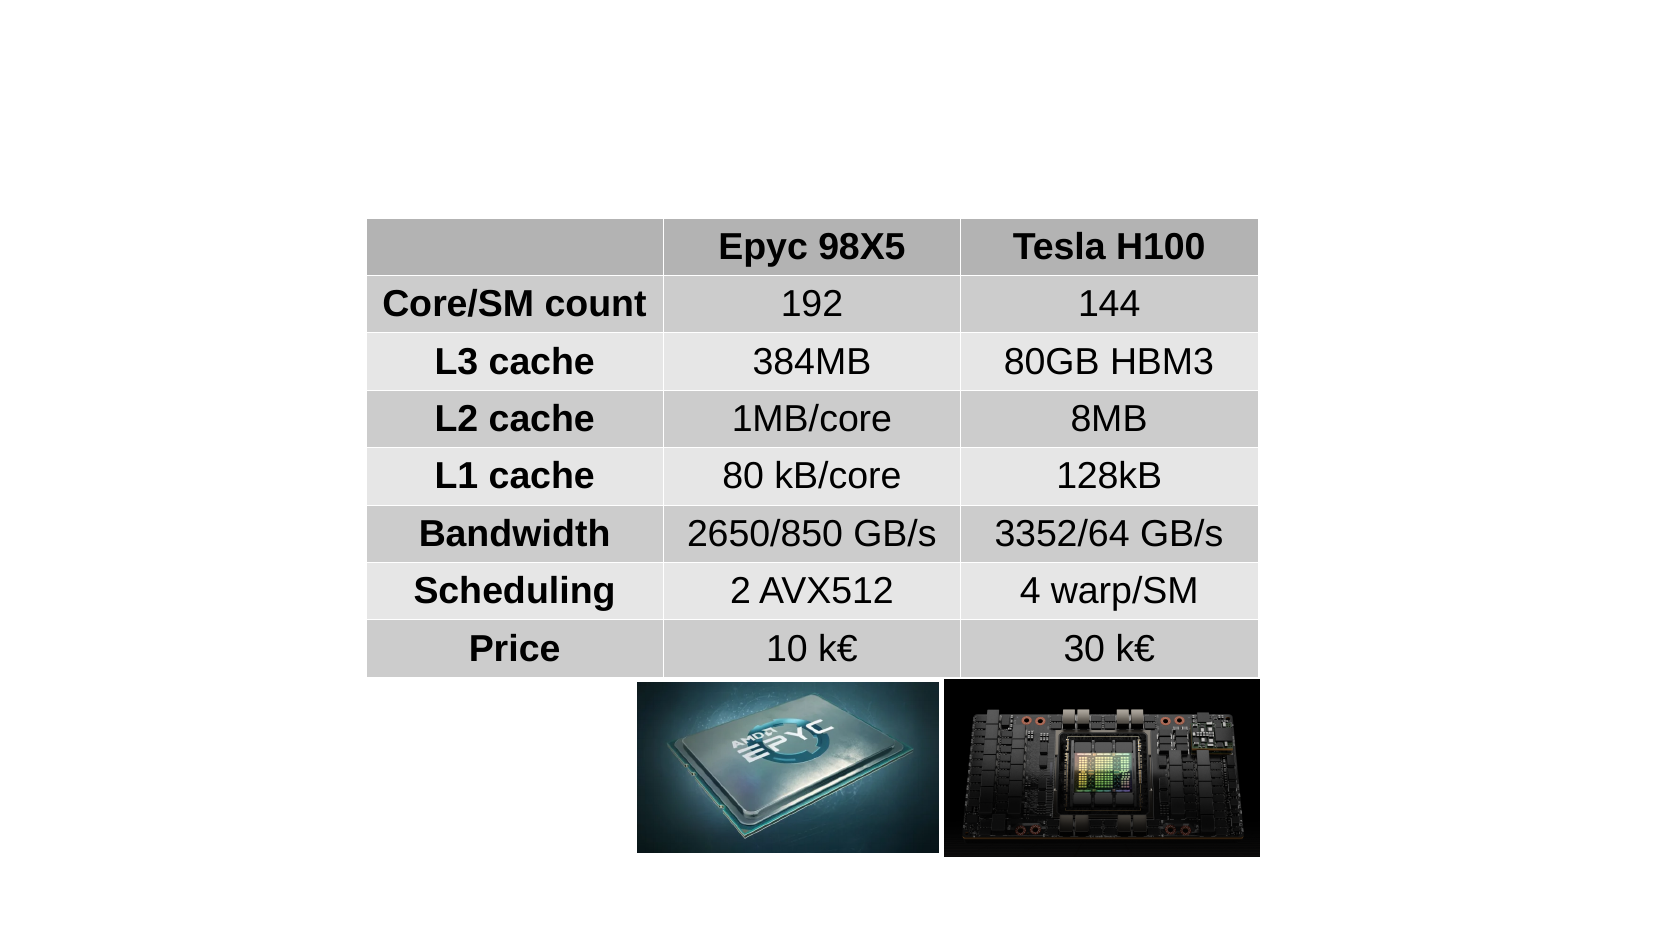

#
| | Epyc 98X5 | Tesla H100 |
| --- | --- | --- |
| Core/SM count | 192 | 144 |
| L3 cache | 384MB | 80GB HBM3 |
| L2 cache | 1MB/core | 8MB |
| L1 cache | 80 kB/core | 128kB |
| Bandwidth | 2650/850 GB/s | 3352/64 GB/s |
| Scheduling | 2 AVX512 | 4 warp/SM |
| Price | 10 k€ | 30 k€ |